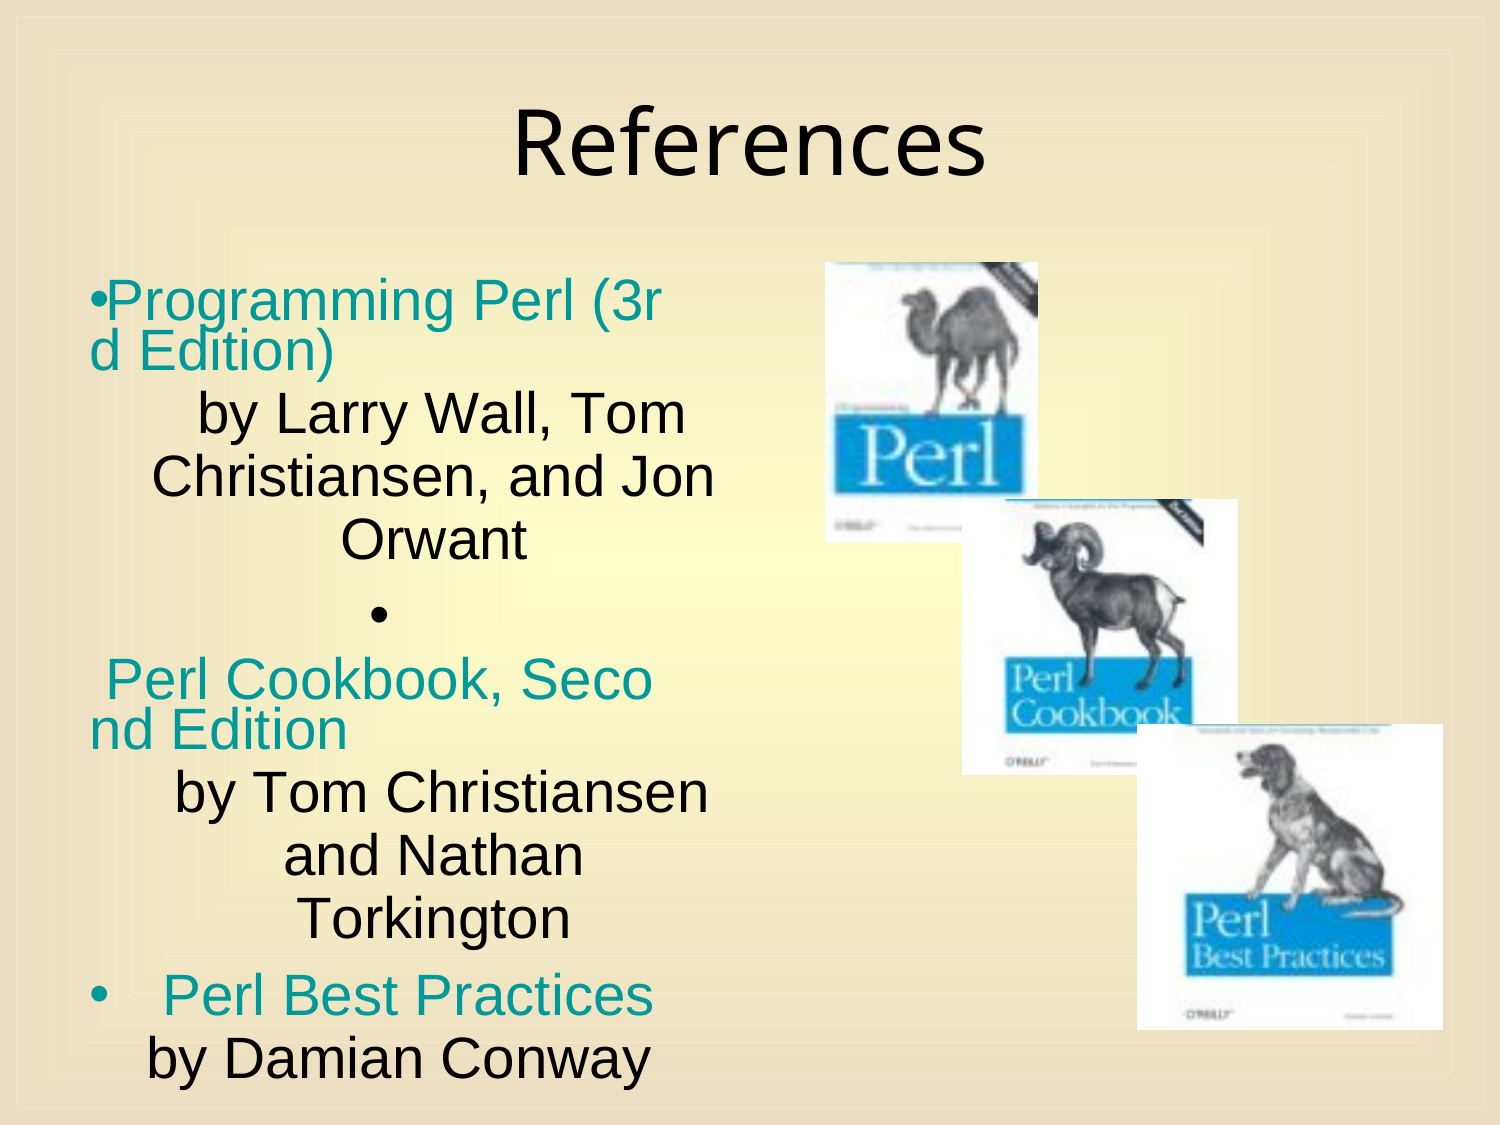

# References
 Programming Perl (3rd Edition) by Larry Wall, Tom Christiansen, and Jon Orwant
 Perl Cookbook, Second Edition by Tom Christiansen and Nathan Torkington
 Perl Best Practices by Damian Conway